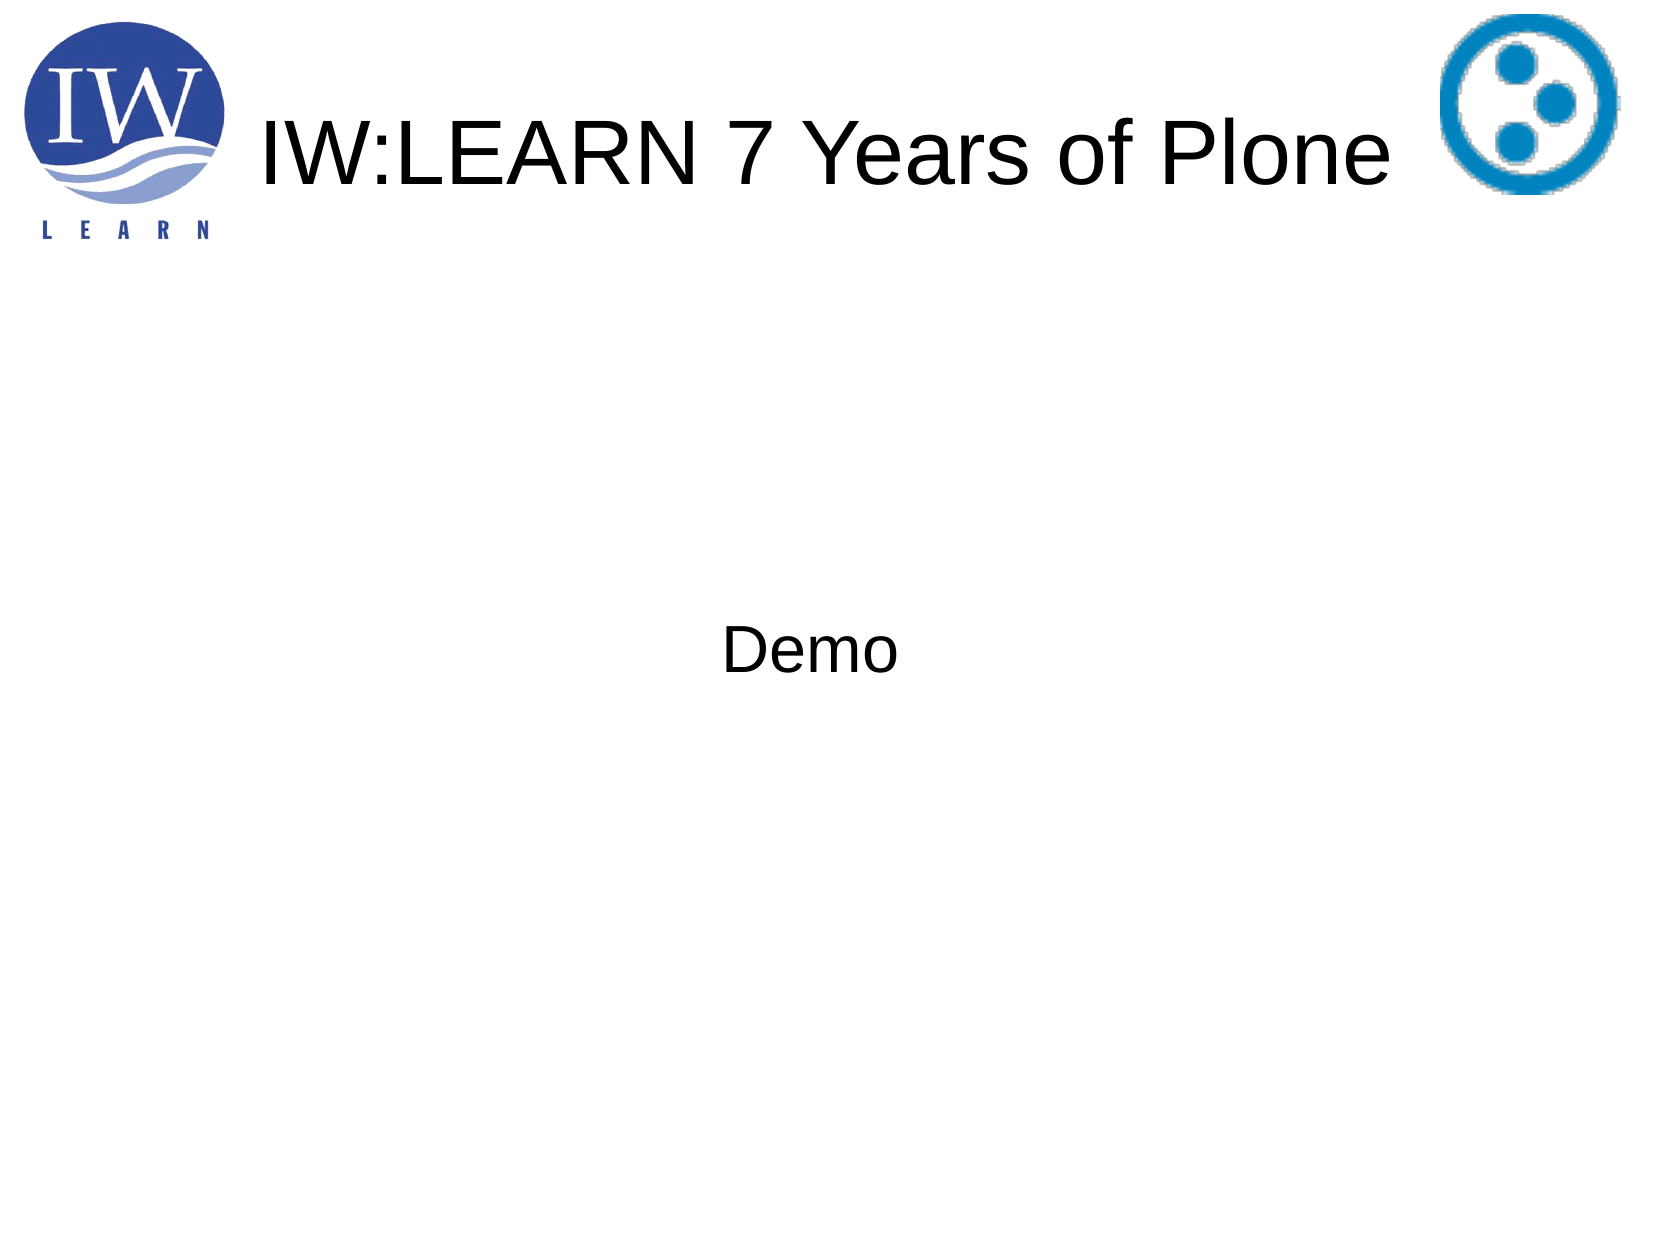

# IW:LEARN 7 Years of Plone
Demo